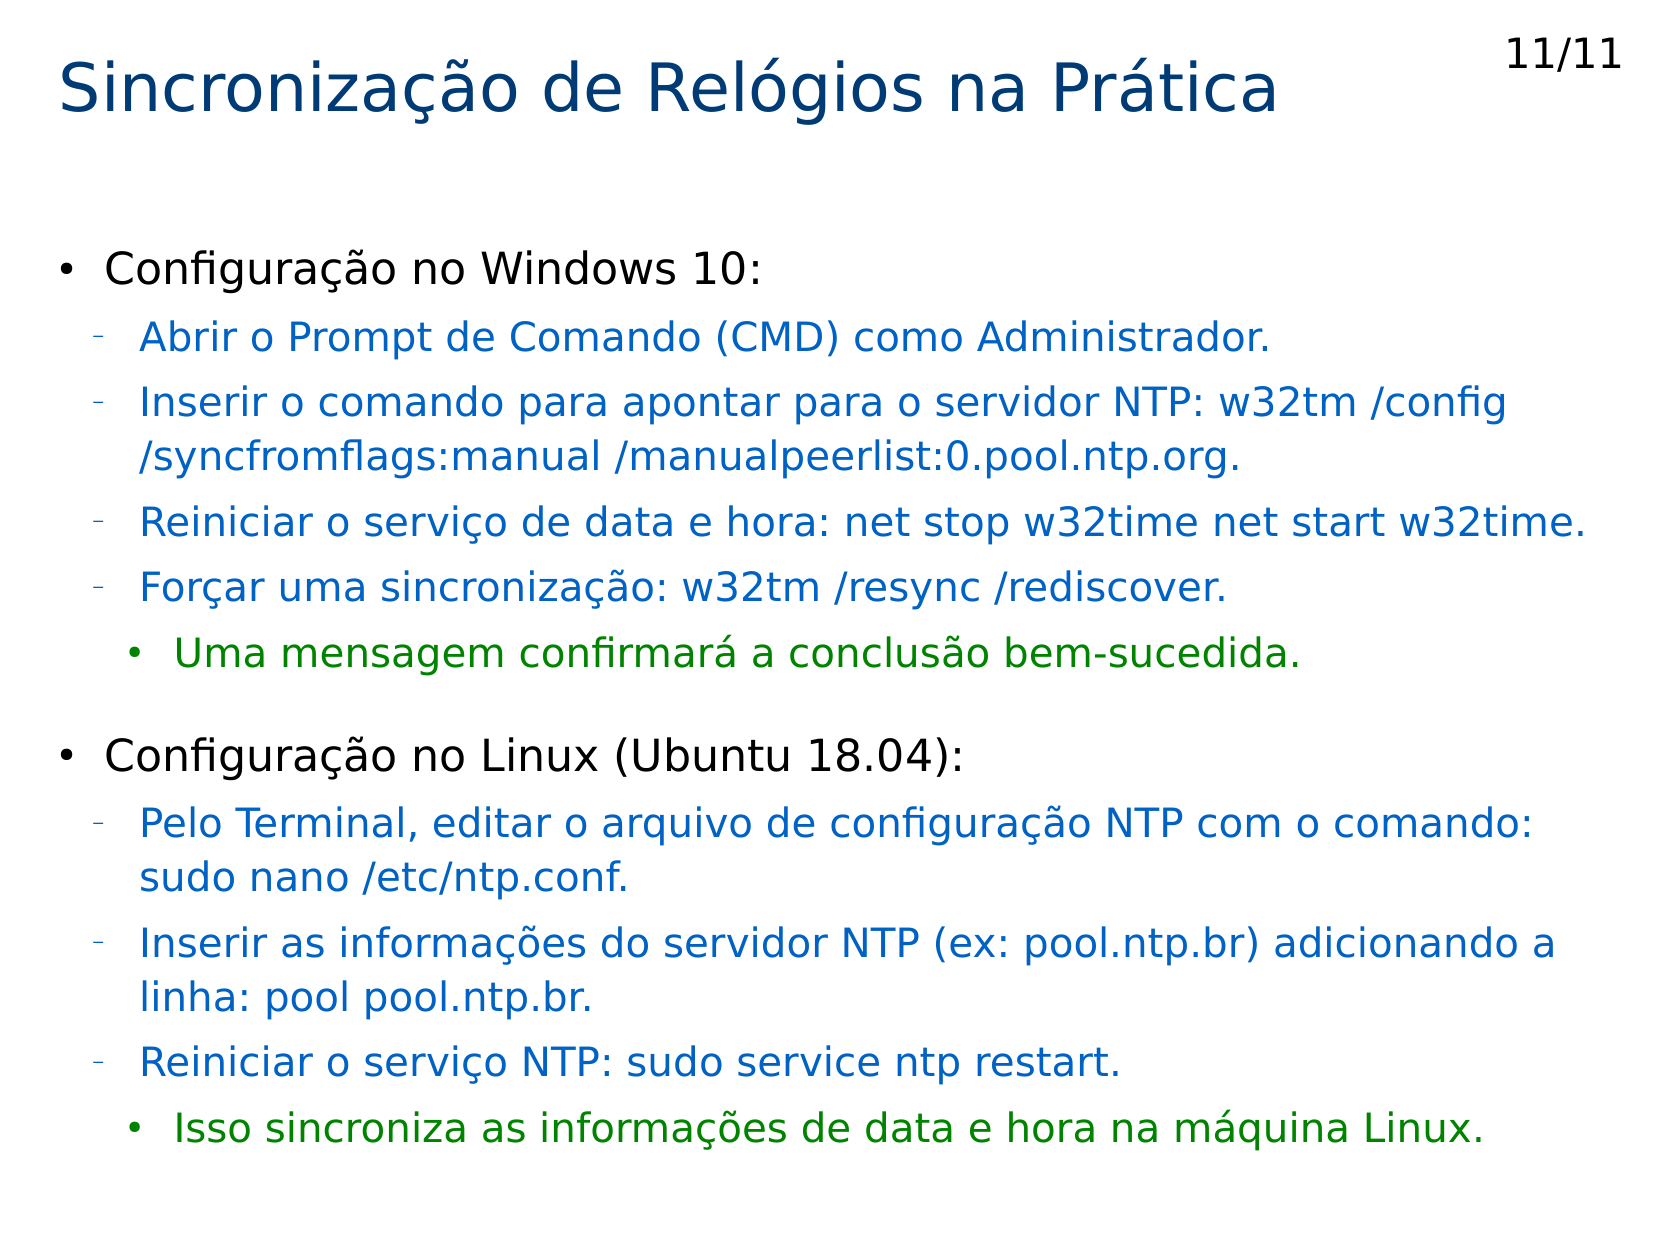

# Sincronização de Relógios na Prática
11
Configuração no Windows 10:
Abrir o Prompt de Comando (CMD) como Administrador.
Inserir o comando para apontar para o servidor NTP: w32tm /config /syncfromflags:manual /manualpeerlist:0.pool.ntp.org.
Reiniciar o serviço de data e hora: net stop w32time net start w32time.
Forçar uma sincronização: w32tm /resync /rediscover.
Uma mensagem confirmará a conclusão bem-sucedida.
Configuração no Linux (Ubuntu 18.04):
Pelo Terminal, editar o arquivo de configuração NTP com o comando: sudo nano /etc/ntp.conf.
Inserir as informações do servidor NTP (ex: pool.ntp.br) adicionando a linha: pool pool.ntp.br.
Reiniciar o serviço NTP: sudo service ntp restart.
Isso sincroniza as informações de data e hora na máquina Linux.